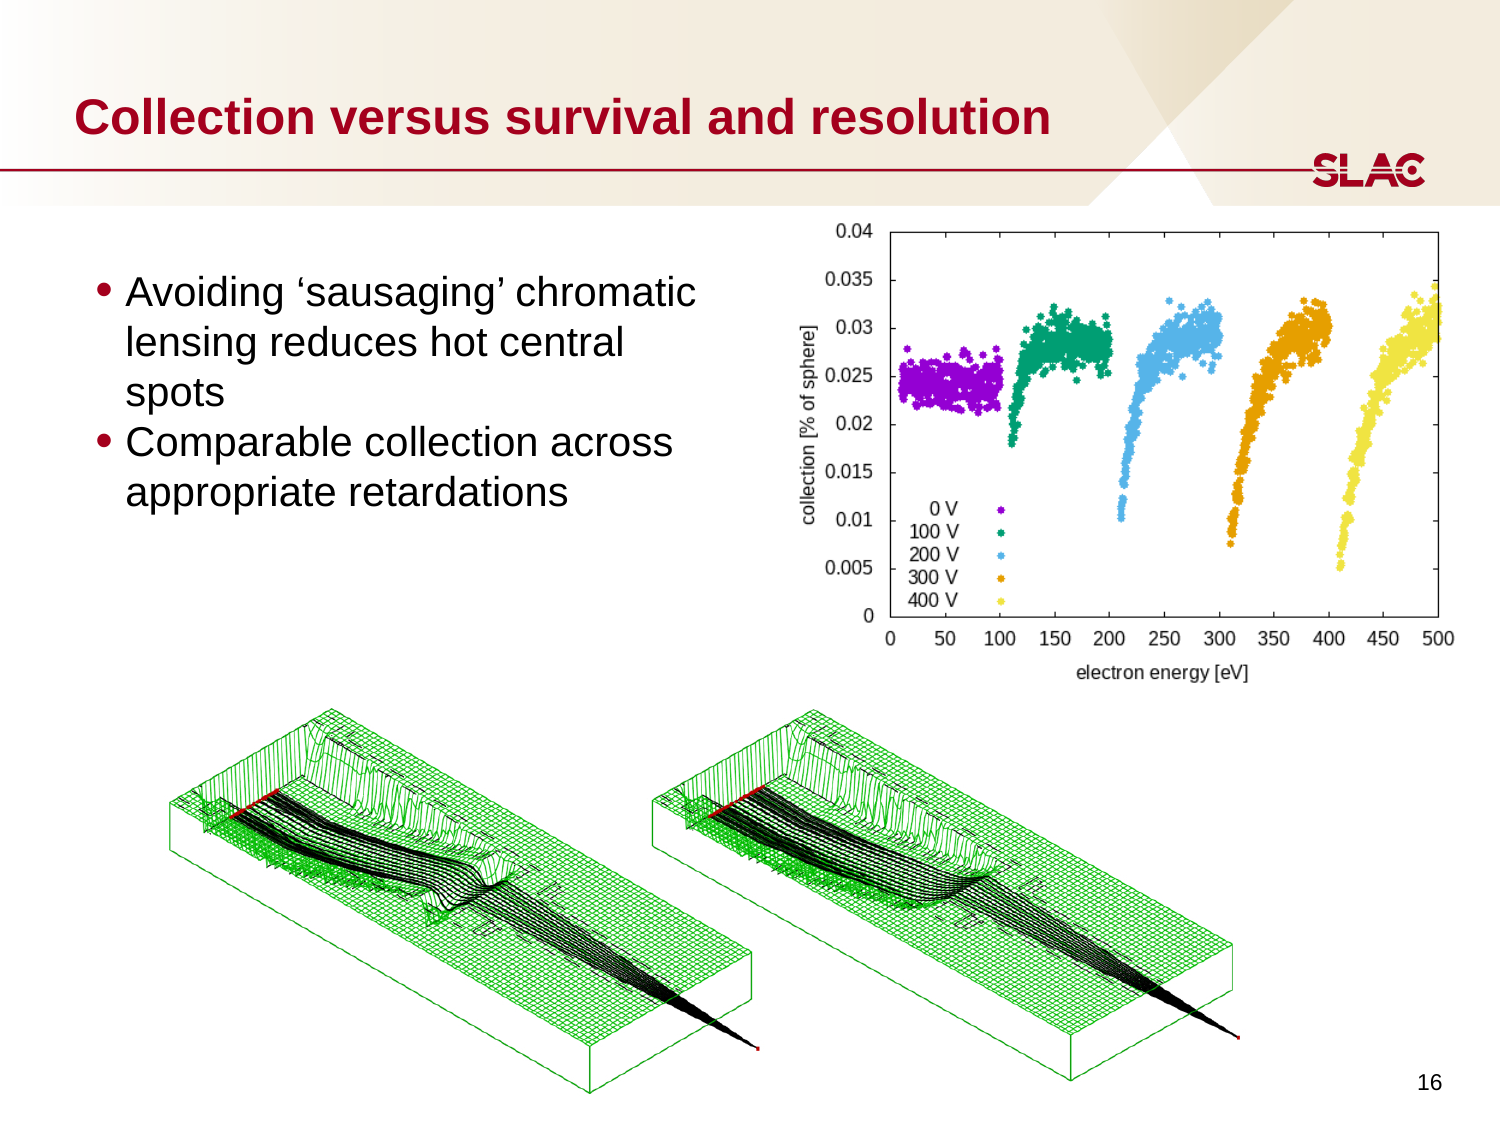

# Collection versus survival and resolution
Avoiding ‘sausaging’ chromatic lensing reduces hot central spots
Comparable collection across appropriate retardations